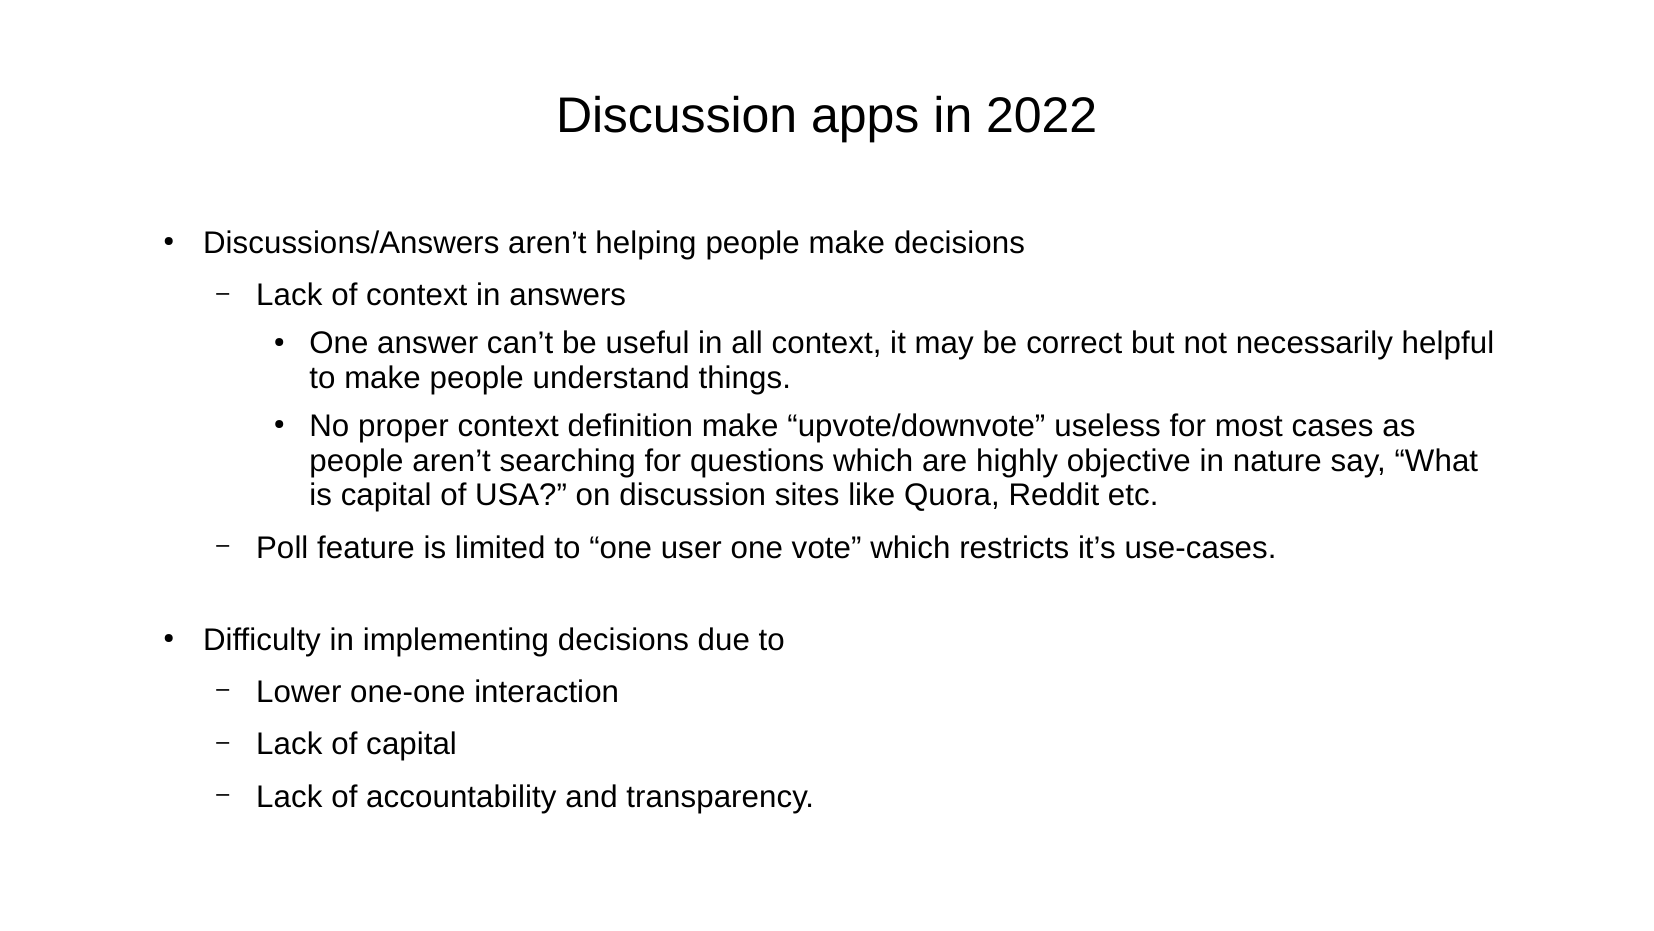

# Discussion apps in 2022
Discussions/Answers aren’t helping people make decisions
Lack of context in answers
One answer can’t be useful in all context, it may be correct but not necessarily helpful to make people understand things.
No proper context definition make “upvote/downvote” useless for most cases as people aren’t searching for questions which are highly objective in nature say, “What is capital of USA?” on discussion sites like Quora, Reddit etc.
Poll feature is limited to “one user one vote” which restricts it’s use-cases.
Difficulty in implementing decisions due to
Lower one-one interaction
Lack of capital
Lack of accountability and transparency.